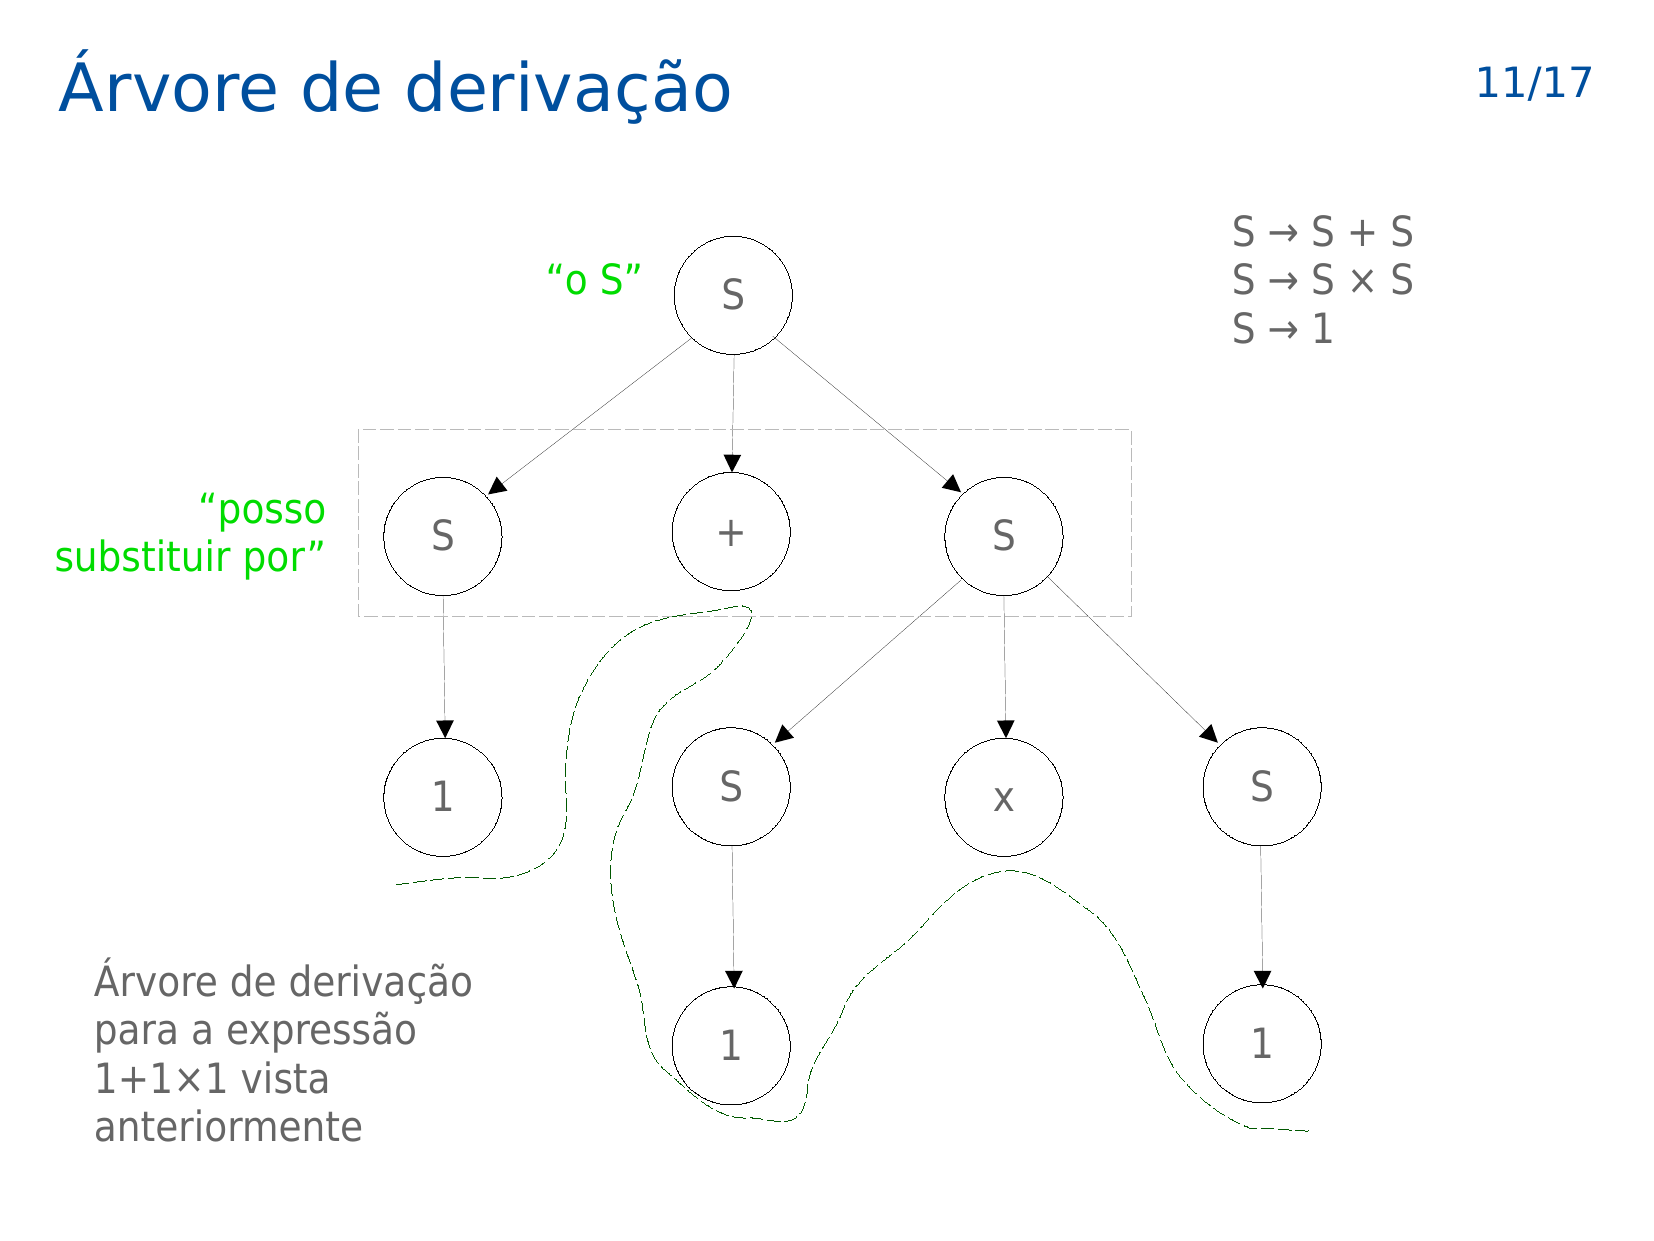

# Árvore de derivação
11
S → S + S
S → S × S
S → 1
S
“o S”
+
“posso substituir por”
S
S
S
S
1
x
Árvore de derivação para a expressão 1+1×1 vista anteriormente
1
1